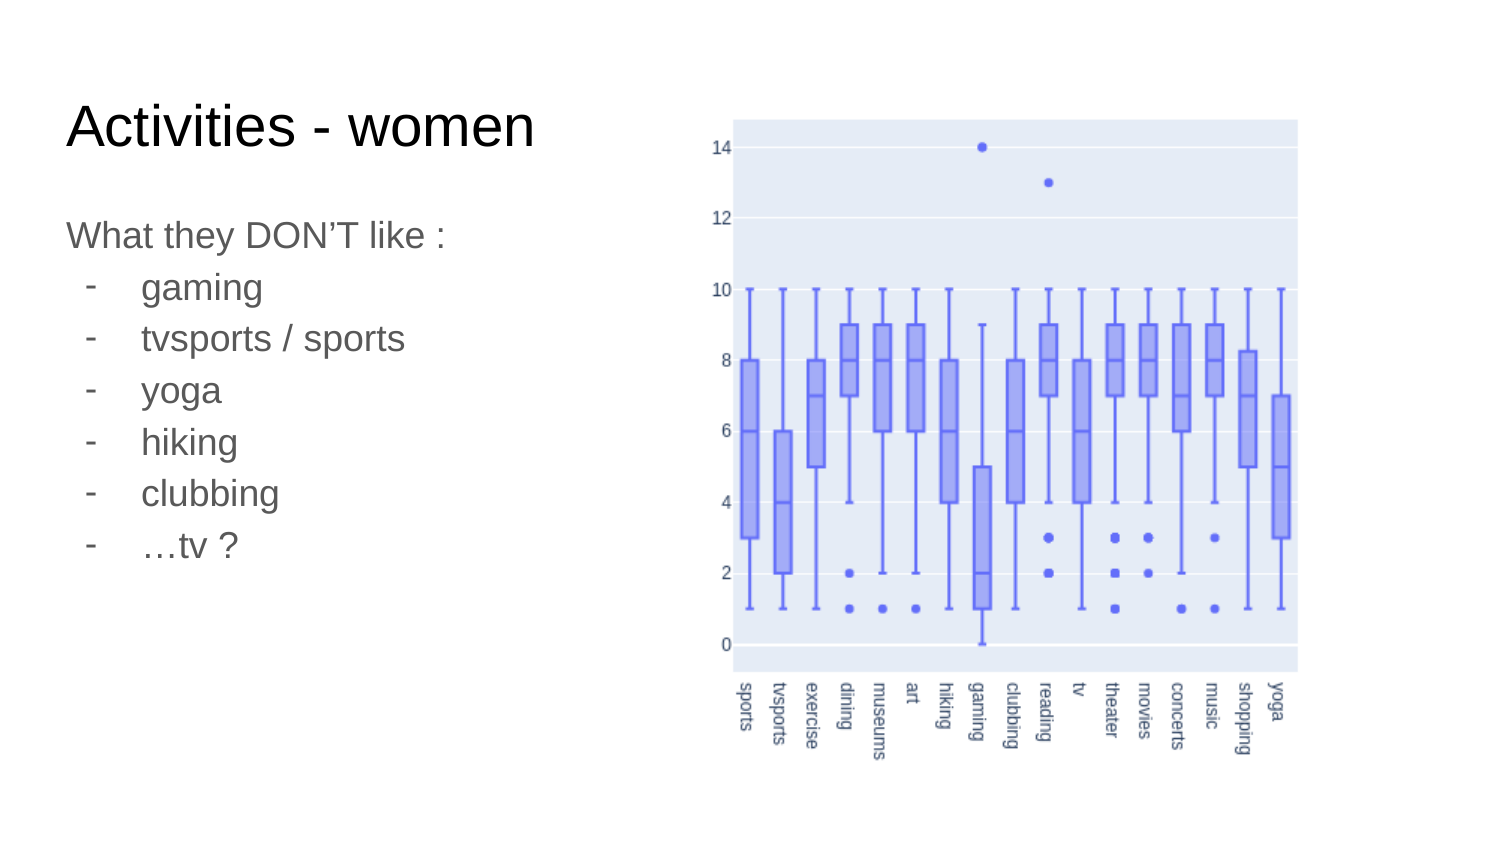

# Activities - women
What they DON’T like :
gaming
tvsports / sports
yoga
hiking
clubbing
…tv ?